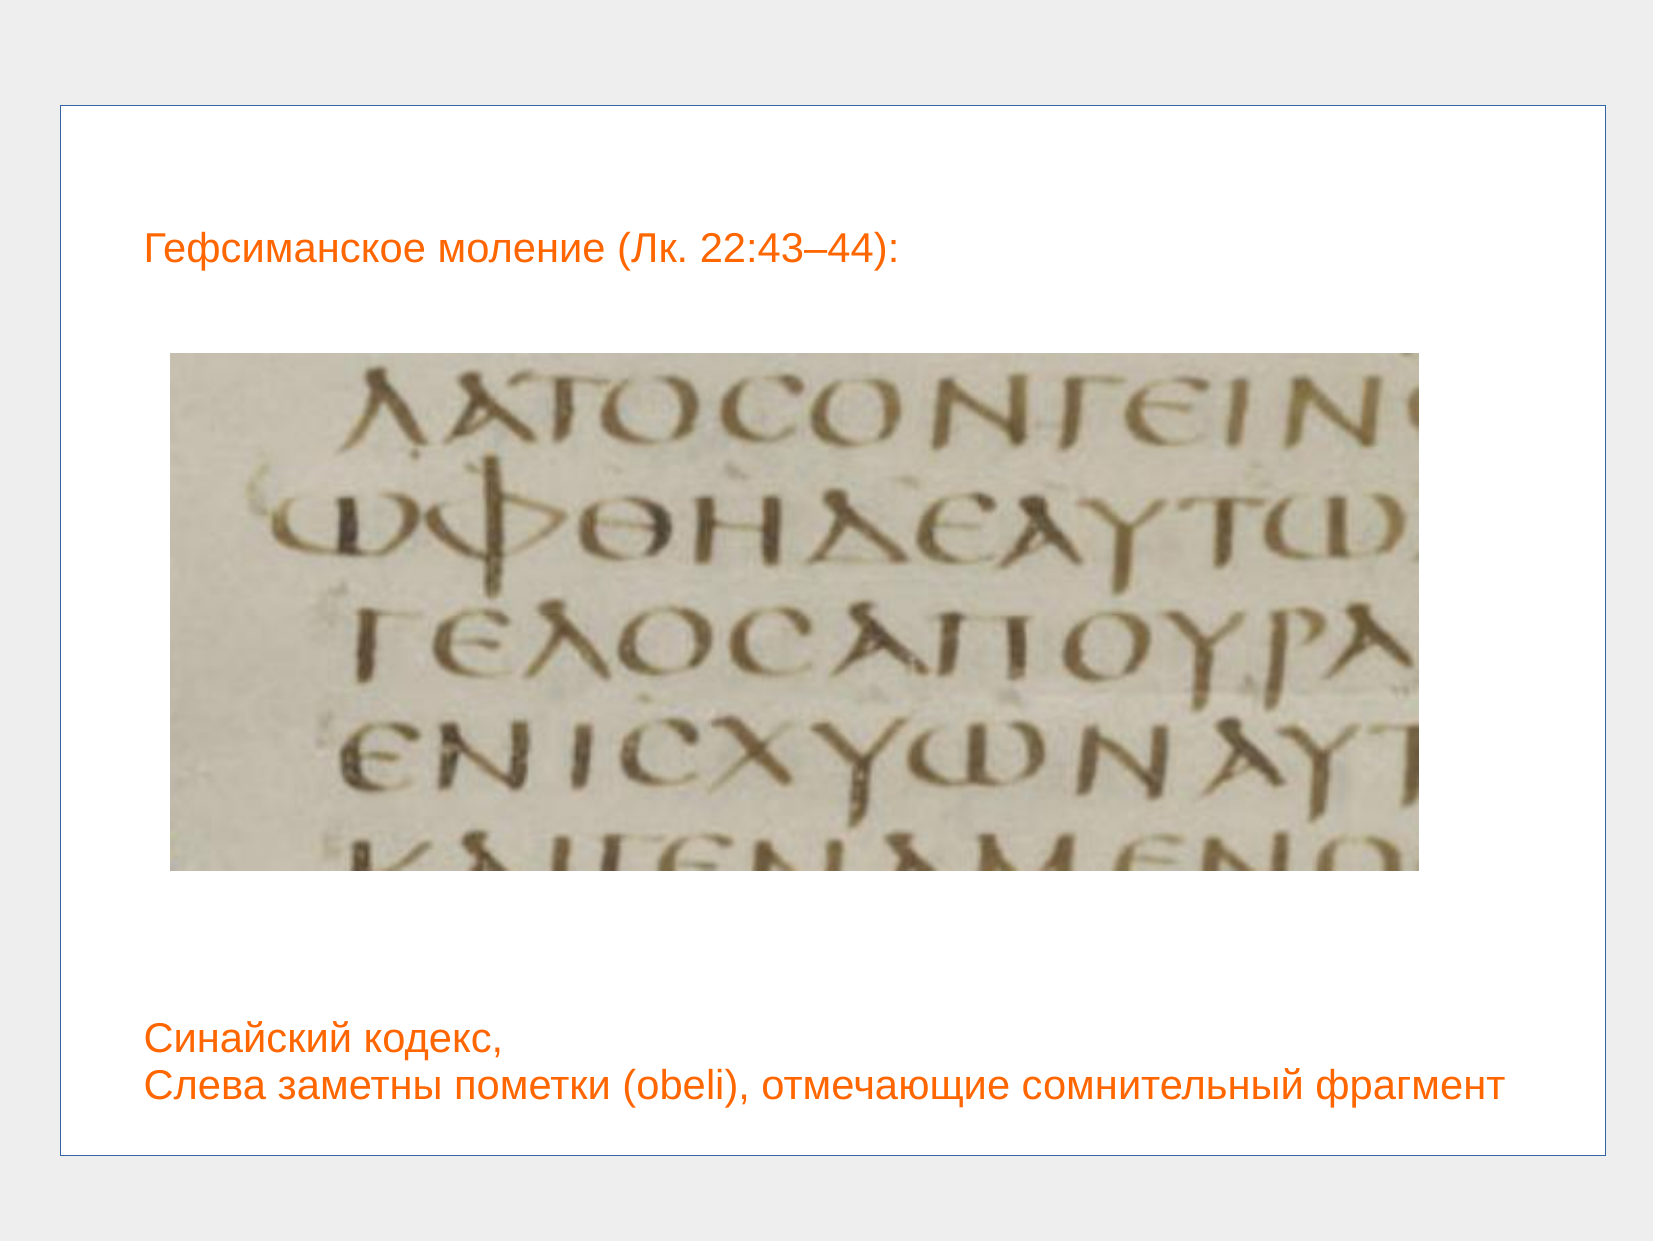

# Гефсиманское моление (Лк. 22:43–44):
Синайский кодекс,
Слева заметны пометки (obeli), отмечающие сомнительный фрагмент